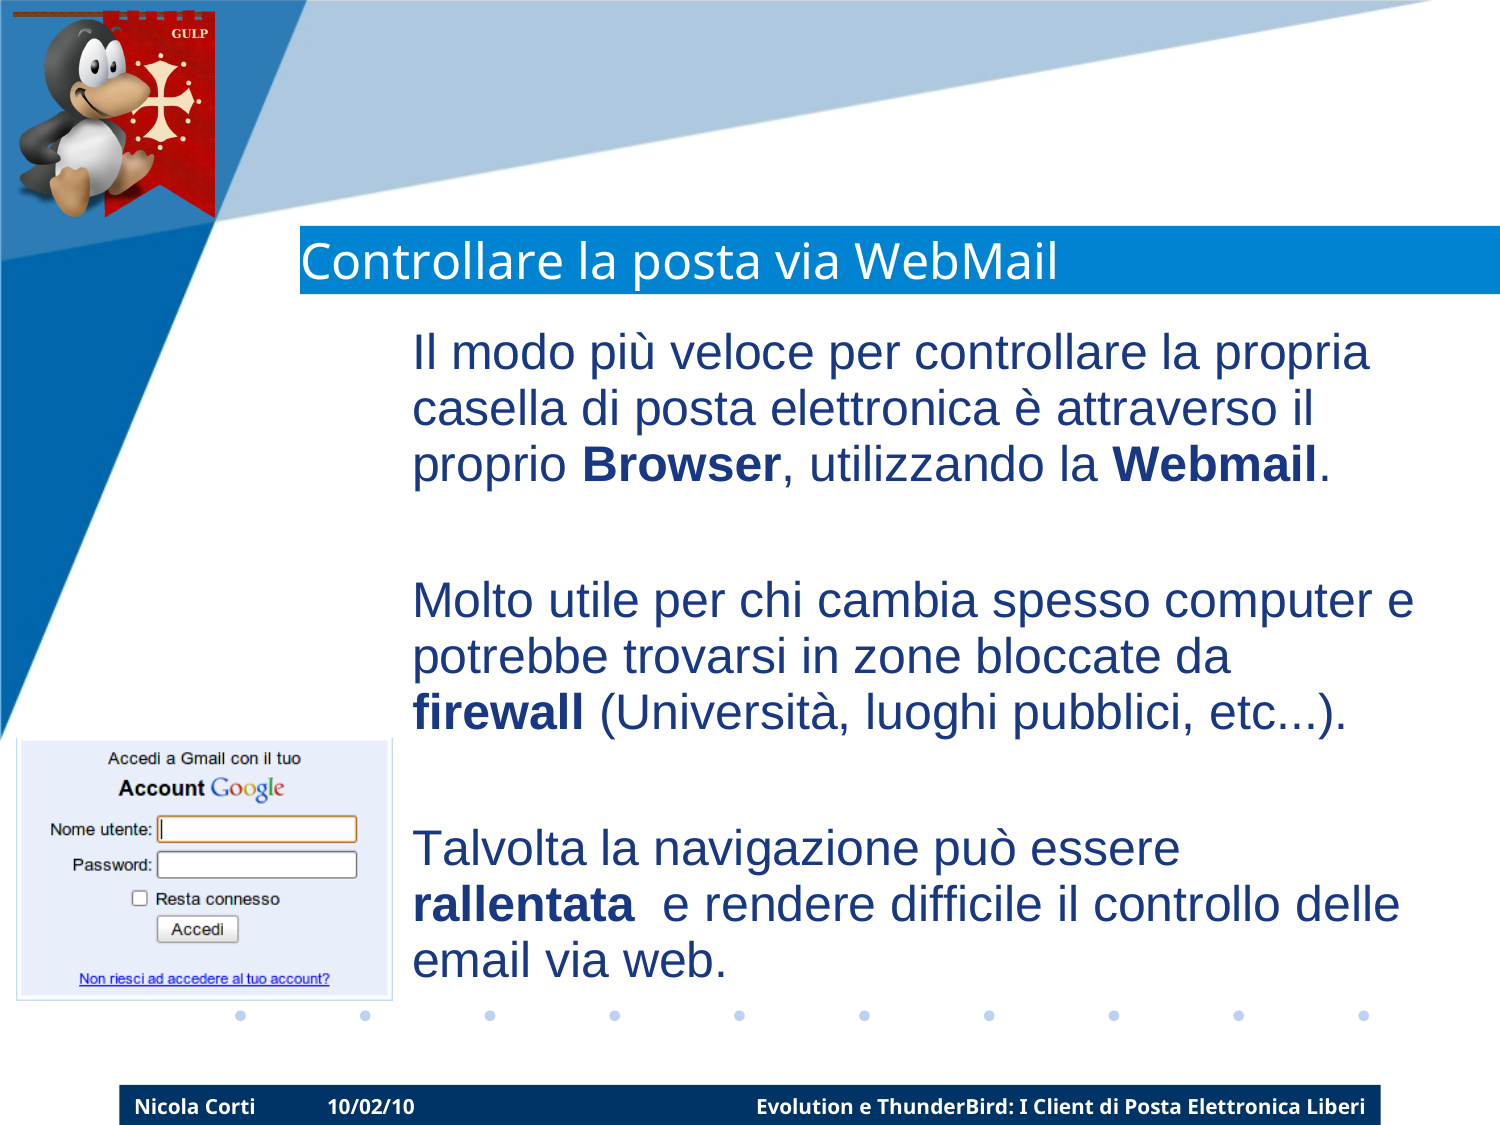

# Controllare la posta via WebMail
Il modo più veloce per controllare la propria casella di posta elettronica è attraverso il proprio Browser, utilizzando la Webmail.
Molto utile per chi cambia spesso computer e potrebbe trovarsi in zone bloccate da firewall (Università, luoghi pubblici, etc...).
Talvolta la navigazione può essere rallentata e rendere difficile il controllo delle email via web.